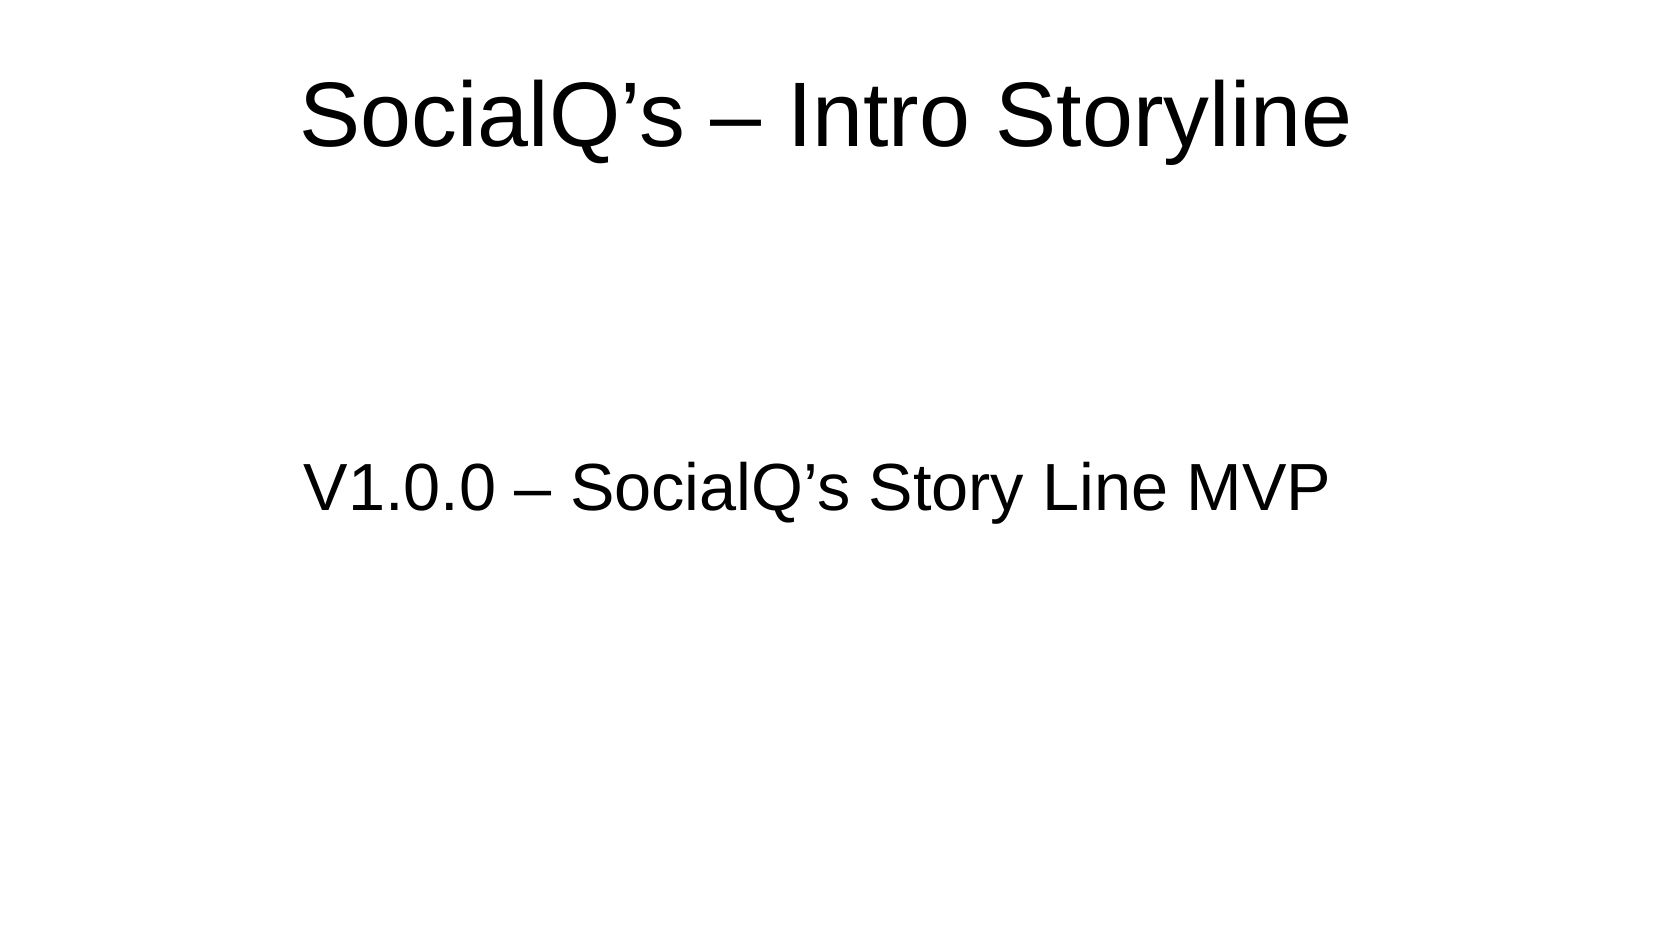

# SocialQ’s – Intro Storyline
V1.0.0 – SocialQ’s Story Line MVP